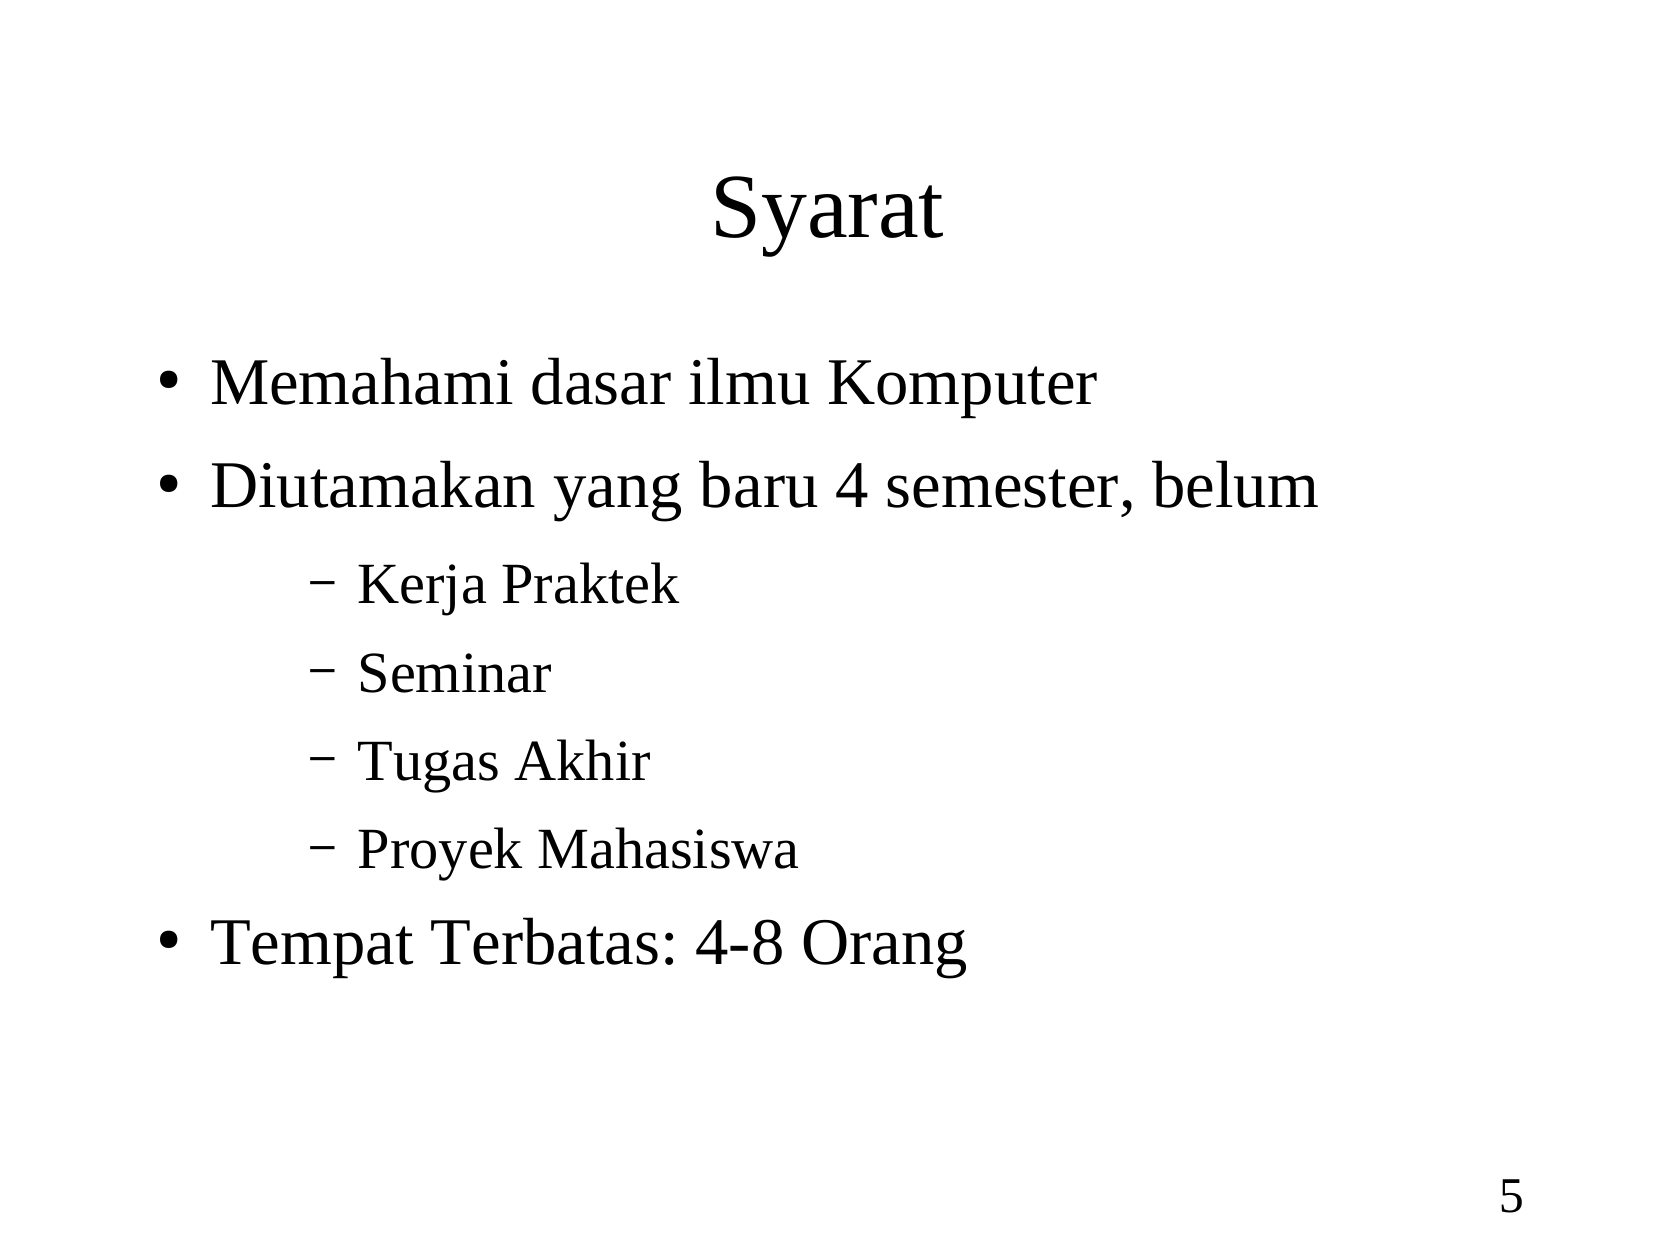

# Syarat
Memahami dasar ilmu Komputer
Diutamakan yang baru 4 semester, belum
Kerja Praktek
Seminar
Tugas Akhir
Proyek Mahasiswa
Tempat Terbatas: 4-8 Orang